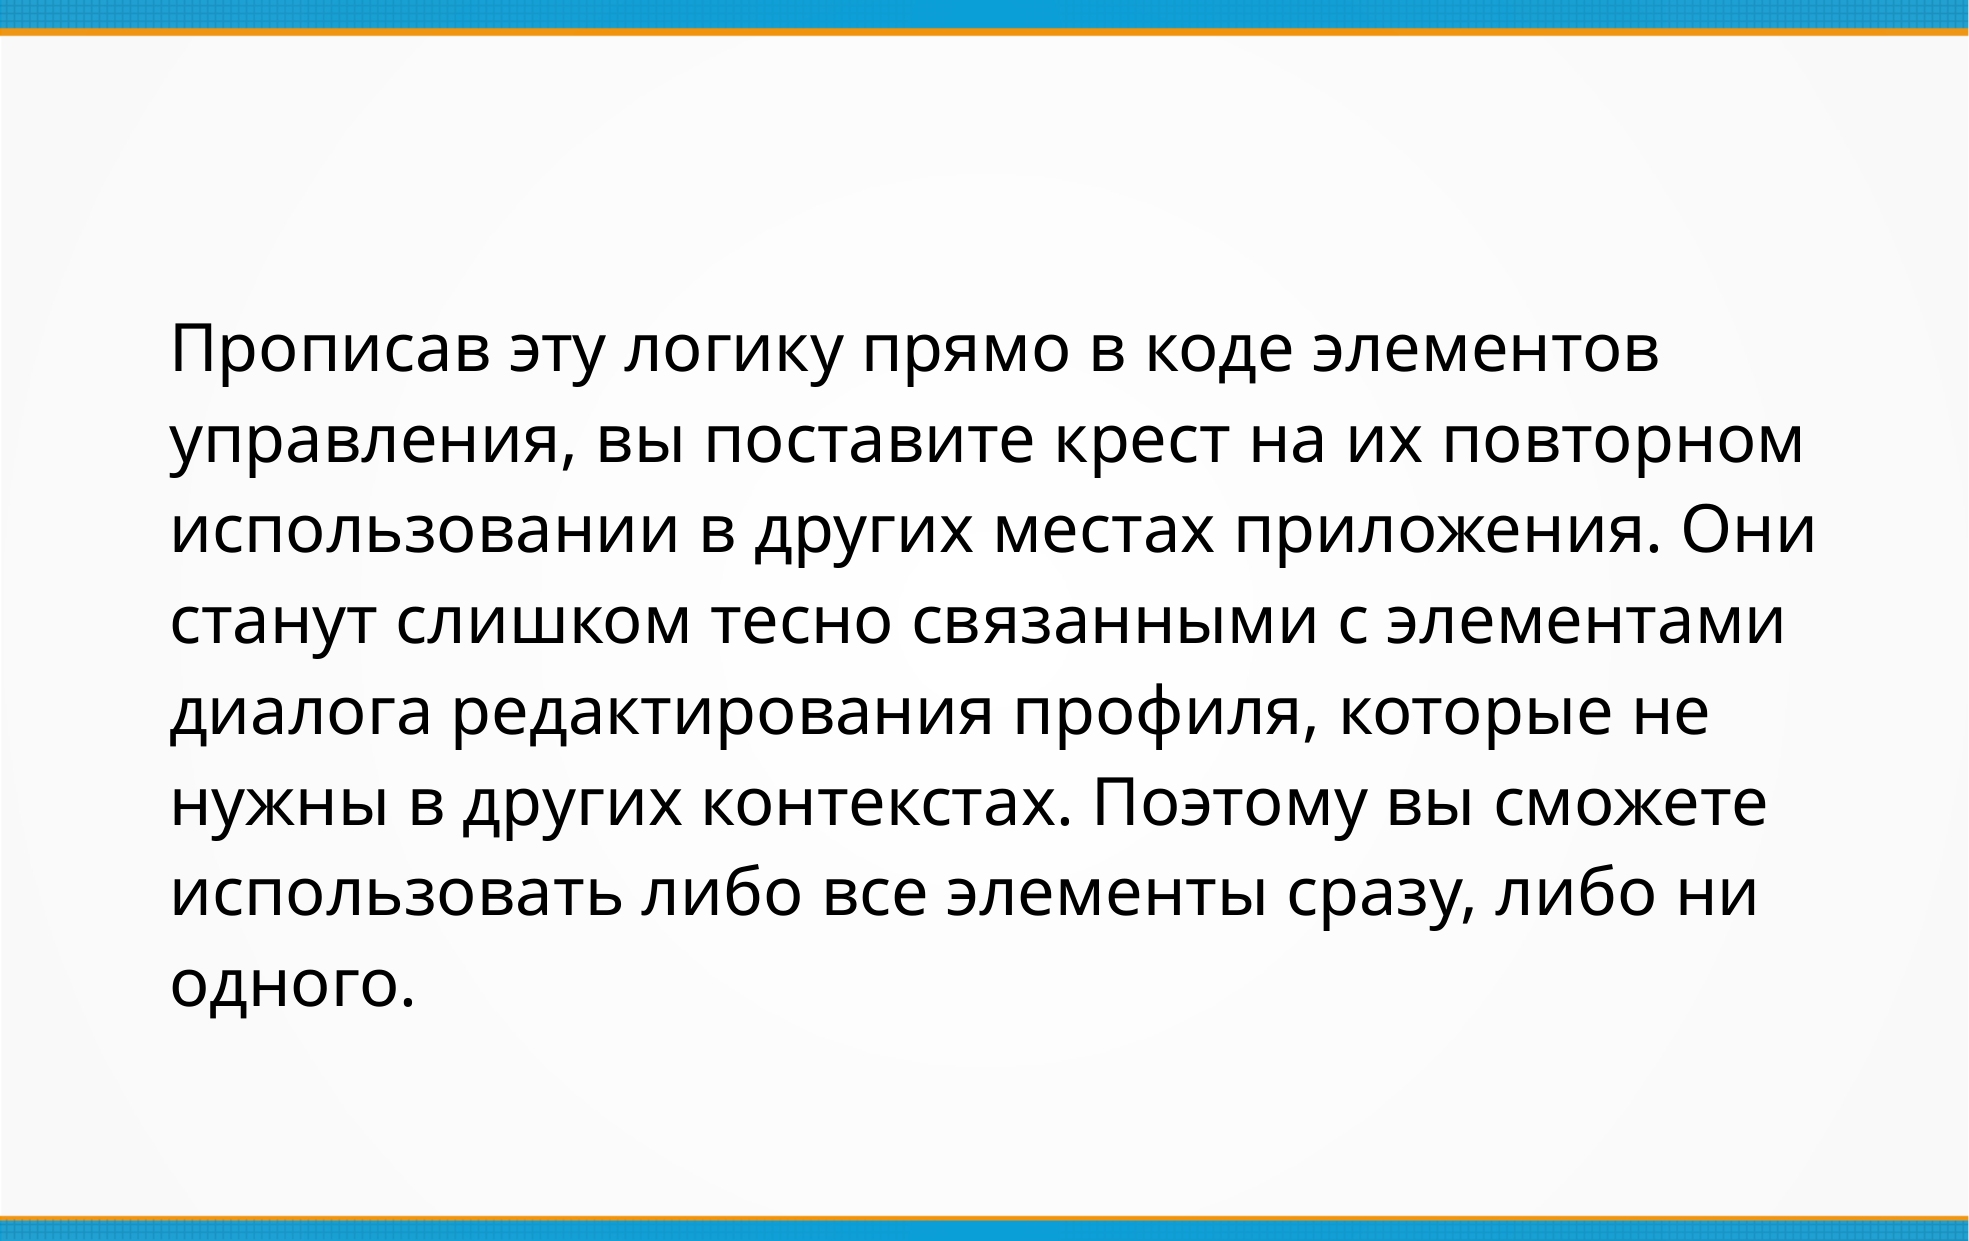

# Прописав эту логику прямо в коде элементов управления, вы поставите крест на их повторном использовании в других местах приложения. Они станут слишком тесно связанными с элементами диалога редактирования профиля, которые не нужны в других контекстах. Поэтому вы сможете использовать либо все элементы сразу, либо ни одного.